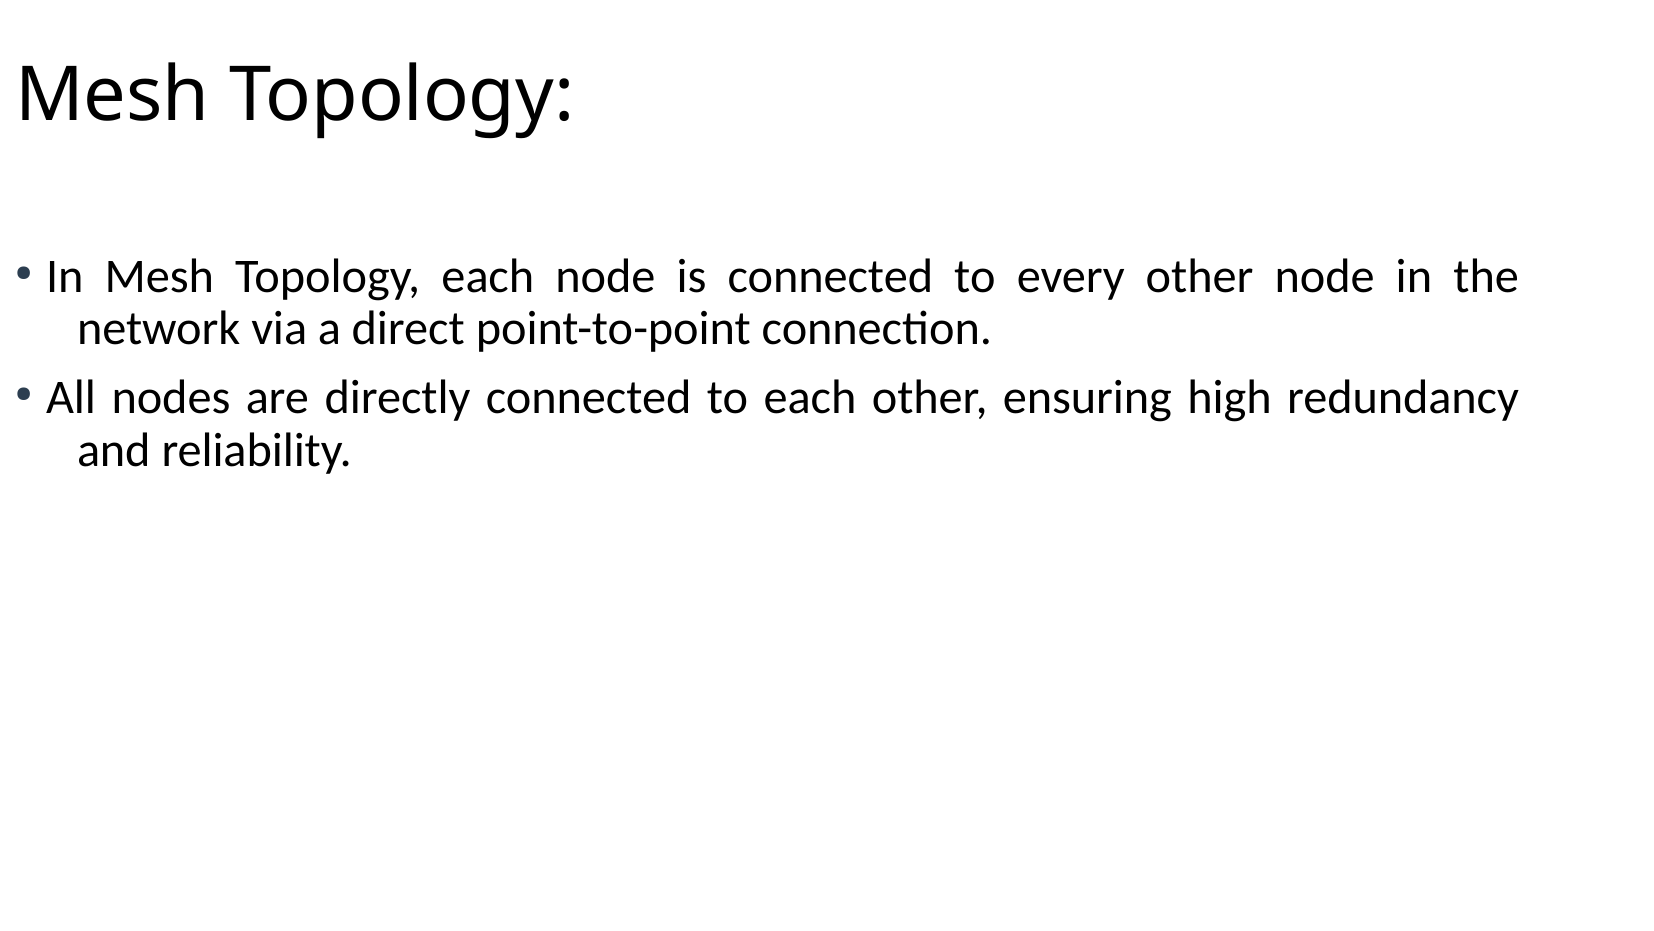

# Mesh Topology:
In Mesh Topology, each node is connected to every other node in the network via a direct point-to-point connection.
All nodes are directly connected to each other, ensuring high redundancy and reliability.